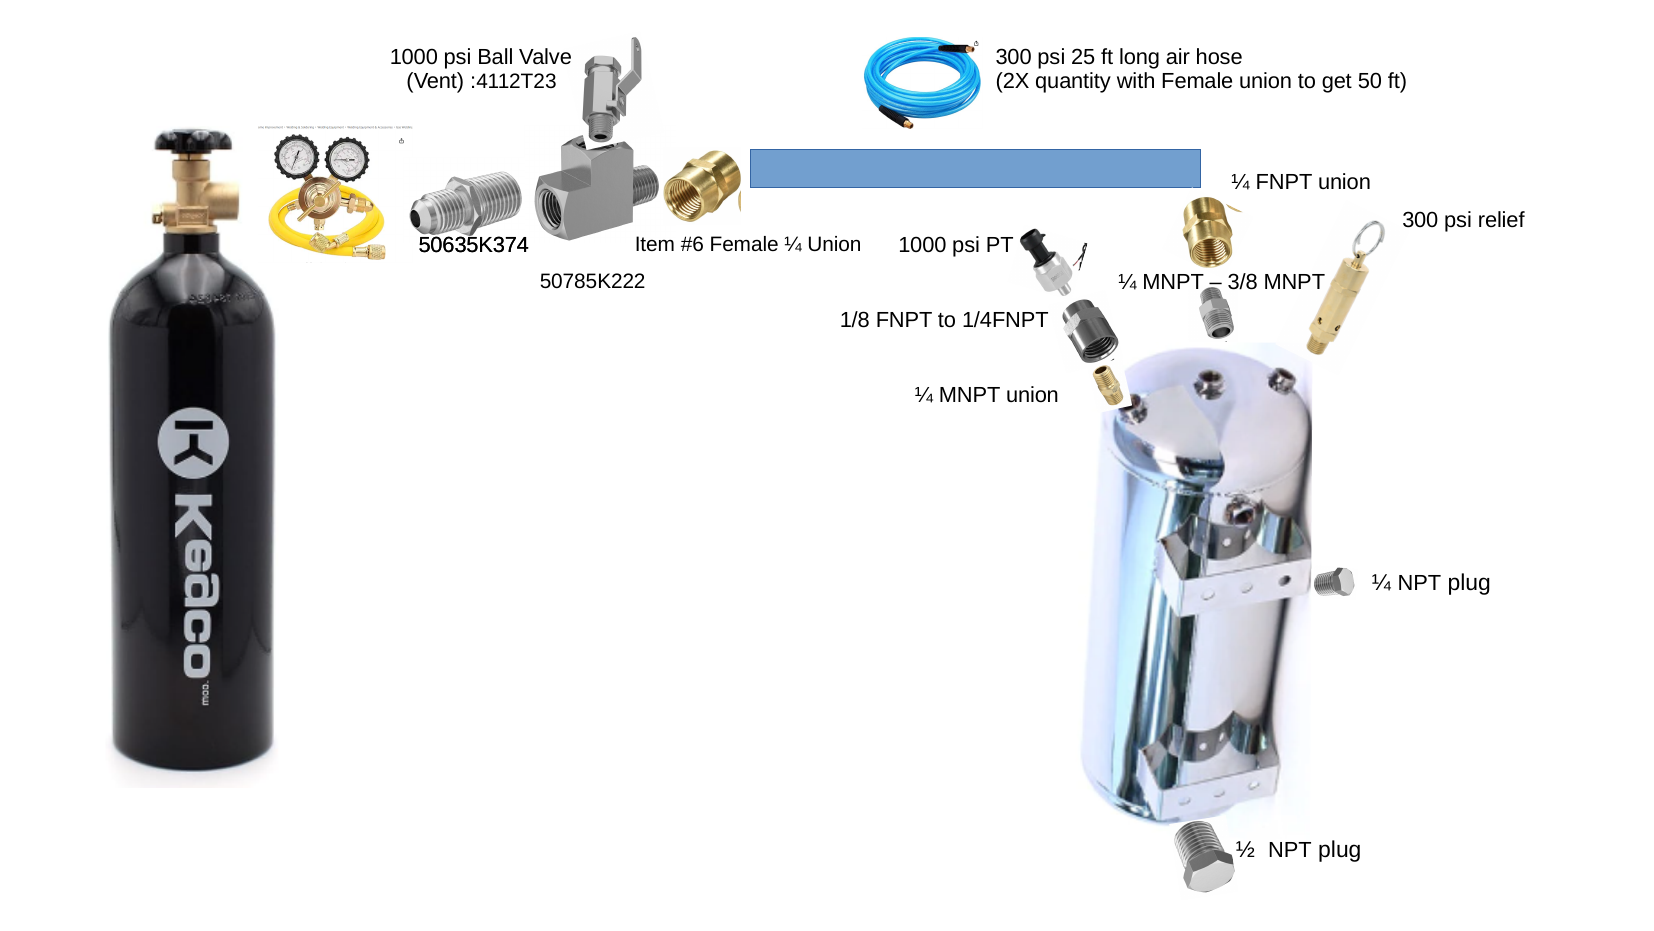

1000 psi Ball Valve
(Vent) :4112T23
300 psi 25 ft long air hose
(2X quantity with Female union to get 50 ft)
¼ FNPT union
300 psi relief
50635K374
Item #6 Female ¼ Union
1000 psi PT
50635K374
50785K222
¼ MNPT – 3/8 MNPT
1/8 FNPT to 1/4FNPT
¼ MNPT union
¼ NPT plug
½ NPT plug